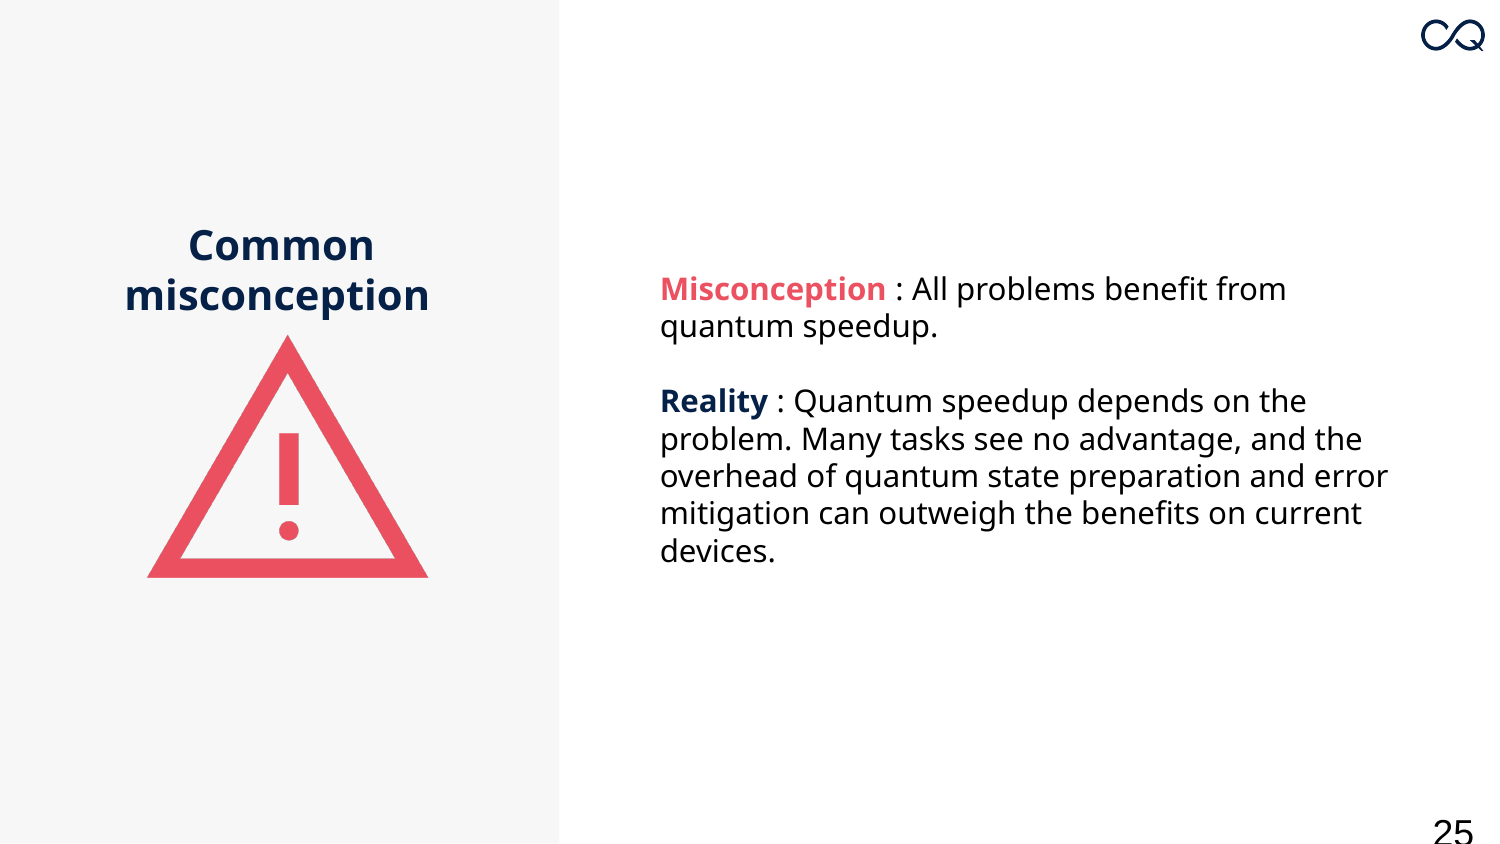

# Common misconception
Misconception : All problems benefit from quantum speedup.
Reality : Quantum speedup depends on the problem. Many tasks see no advantage, and the overhead of quantum state preparation and error mitigation can outweigh the benefits on current devices.